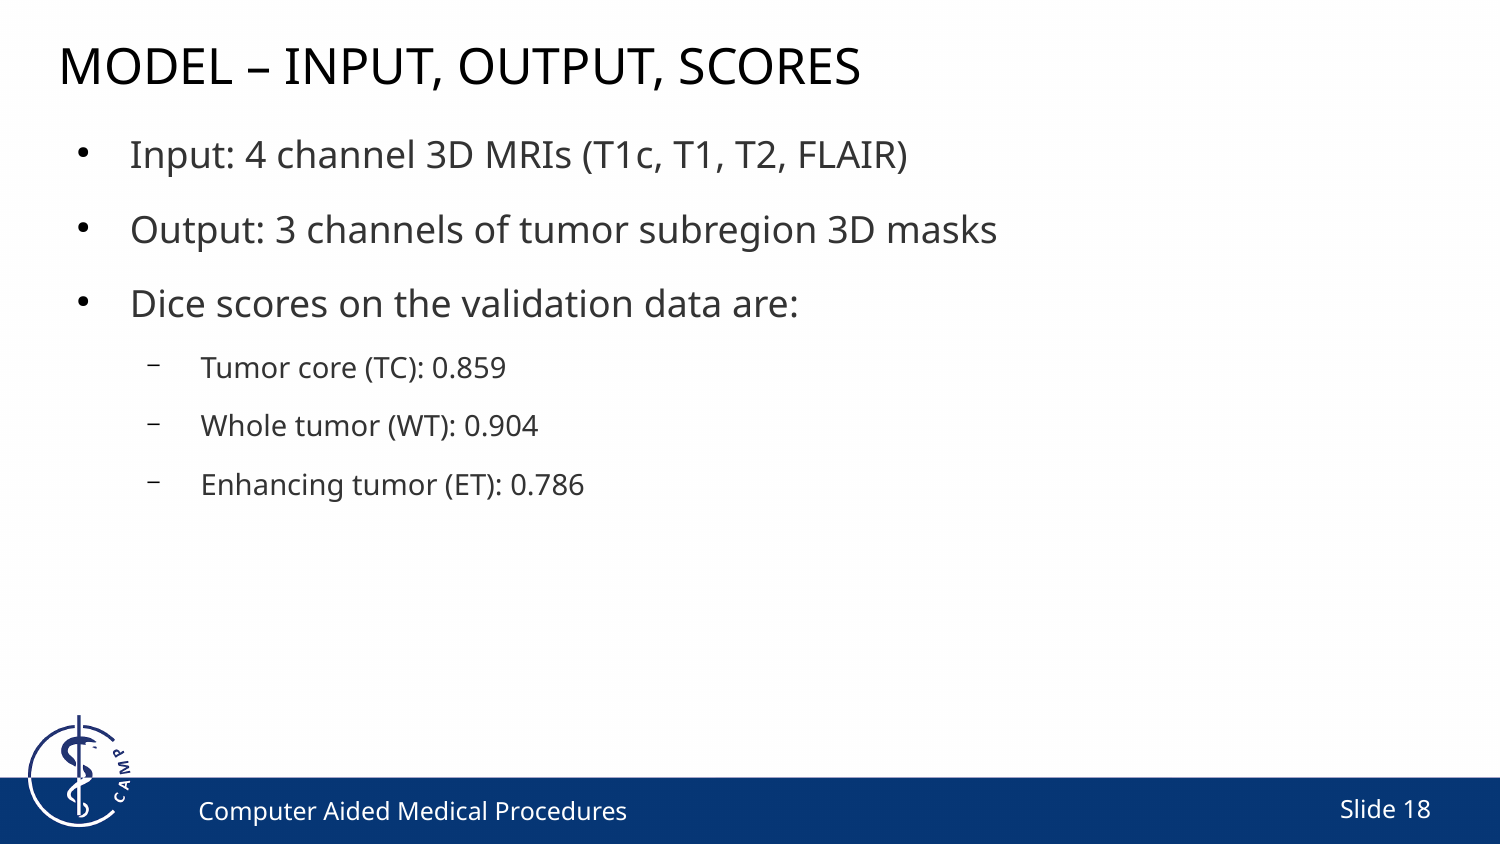

# MODEL – INPUT, OUTPUT, SCORES
Input: 4 channel 3D MRIs (T1c, T1, T2, FLAIR)
Output: 3 channels of tumor subregion 3D masks
Dice scores on the validation data are:
Tumor core (TC): 0.859
Whole tumor (WT): 0.904
Enhancing tumor (ET): 0.786
Computer Aided Medical Procedures
Slide